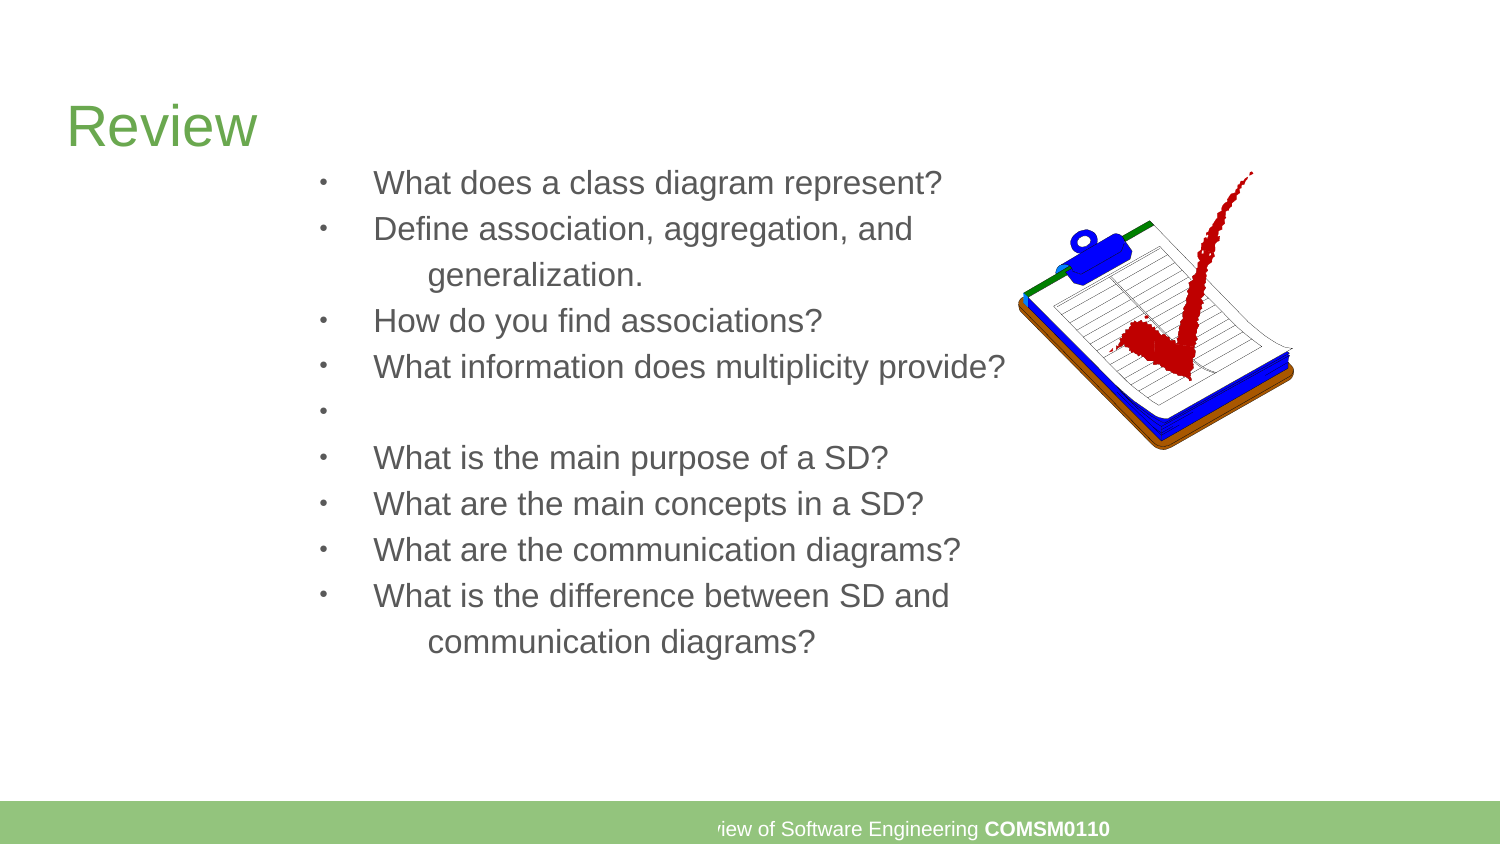

# Review
What does a class diagram represent?
Define association, aggregation, and generalization.
How do you find associations?
What information does multiplicity provide?
What is the main purpose of a SD?
What are the main concepts in a SD?
What are the communication diagrams?
What is the difference between SD and communication diagrams?